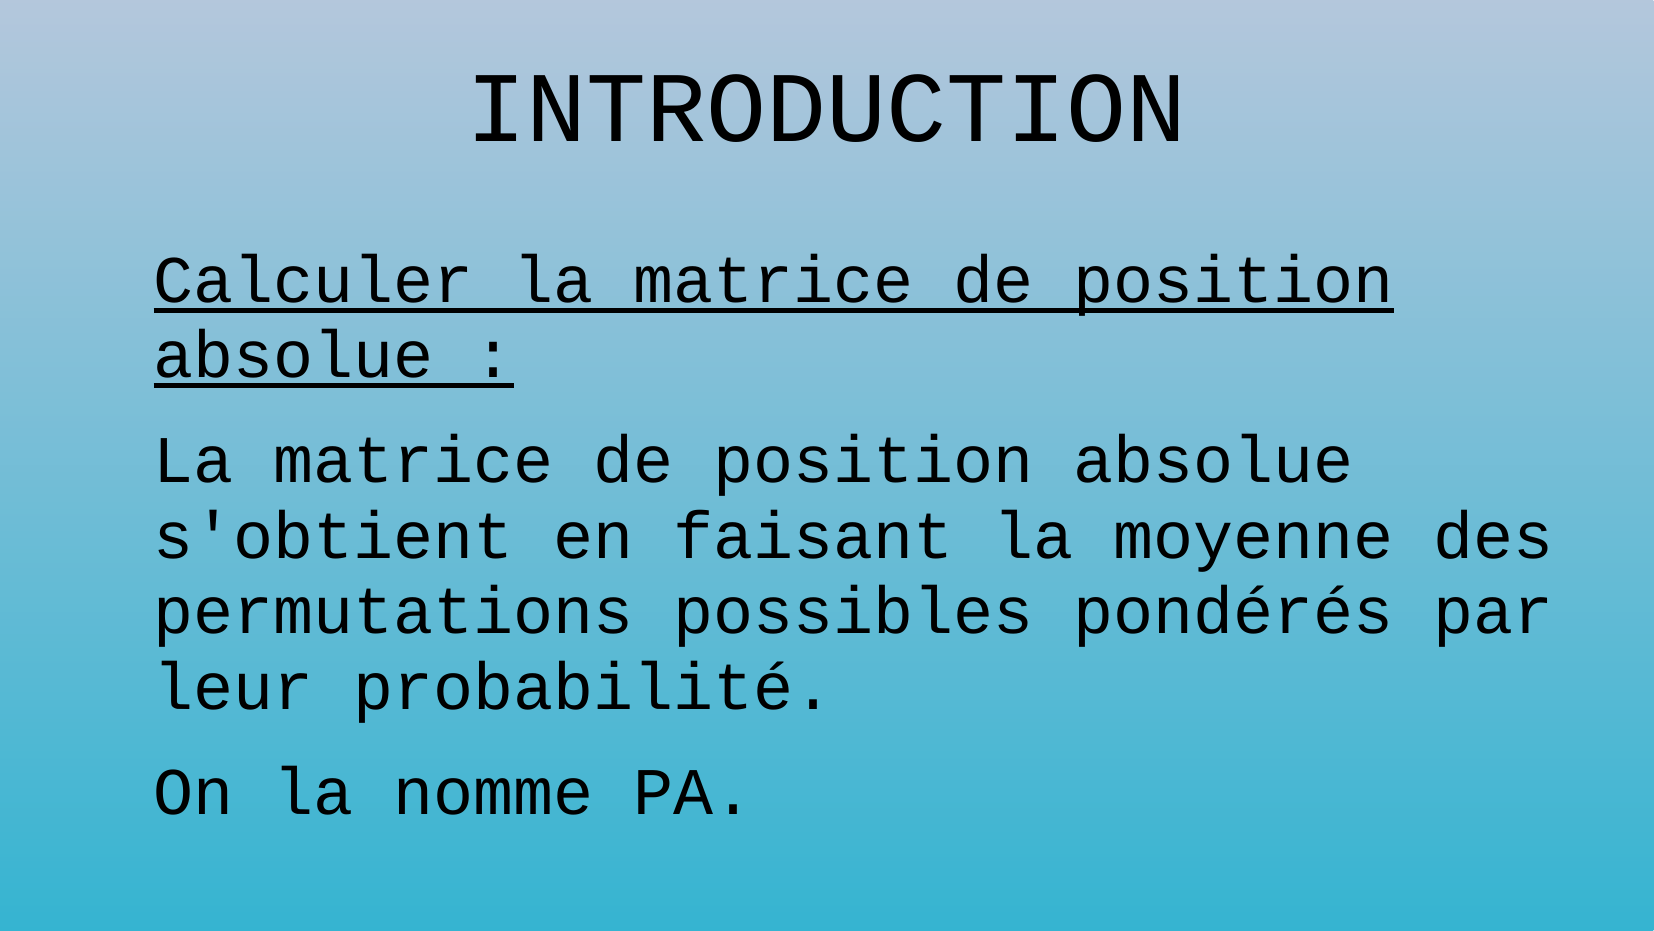

# INTRODUCTION
Calculer la matrice de position absolue :
La matrice de position absolue s'obtient en faisant la moyenne des permutations possibles pondérés par leur probabilité.
On la nomme PA.